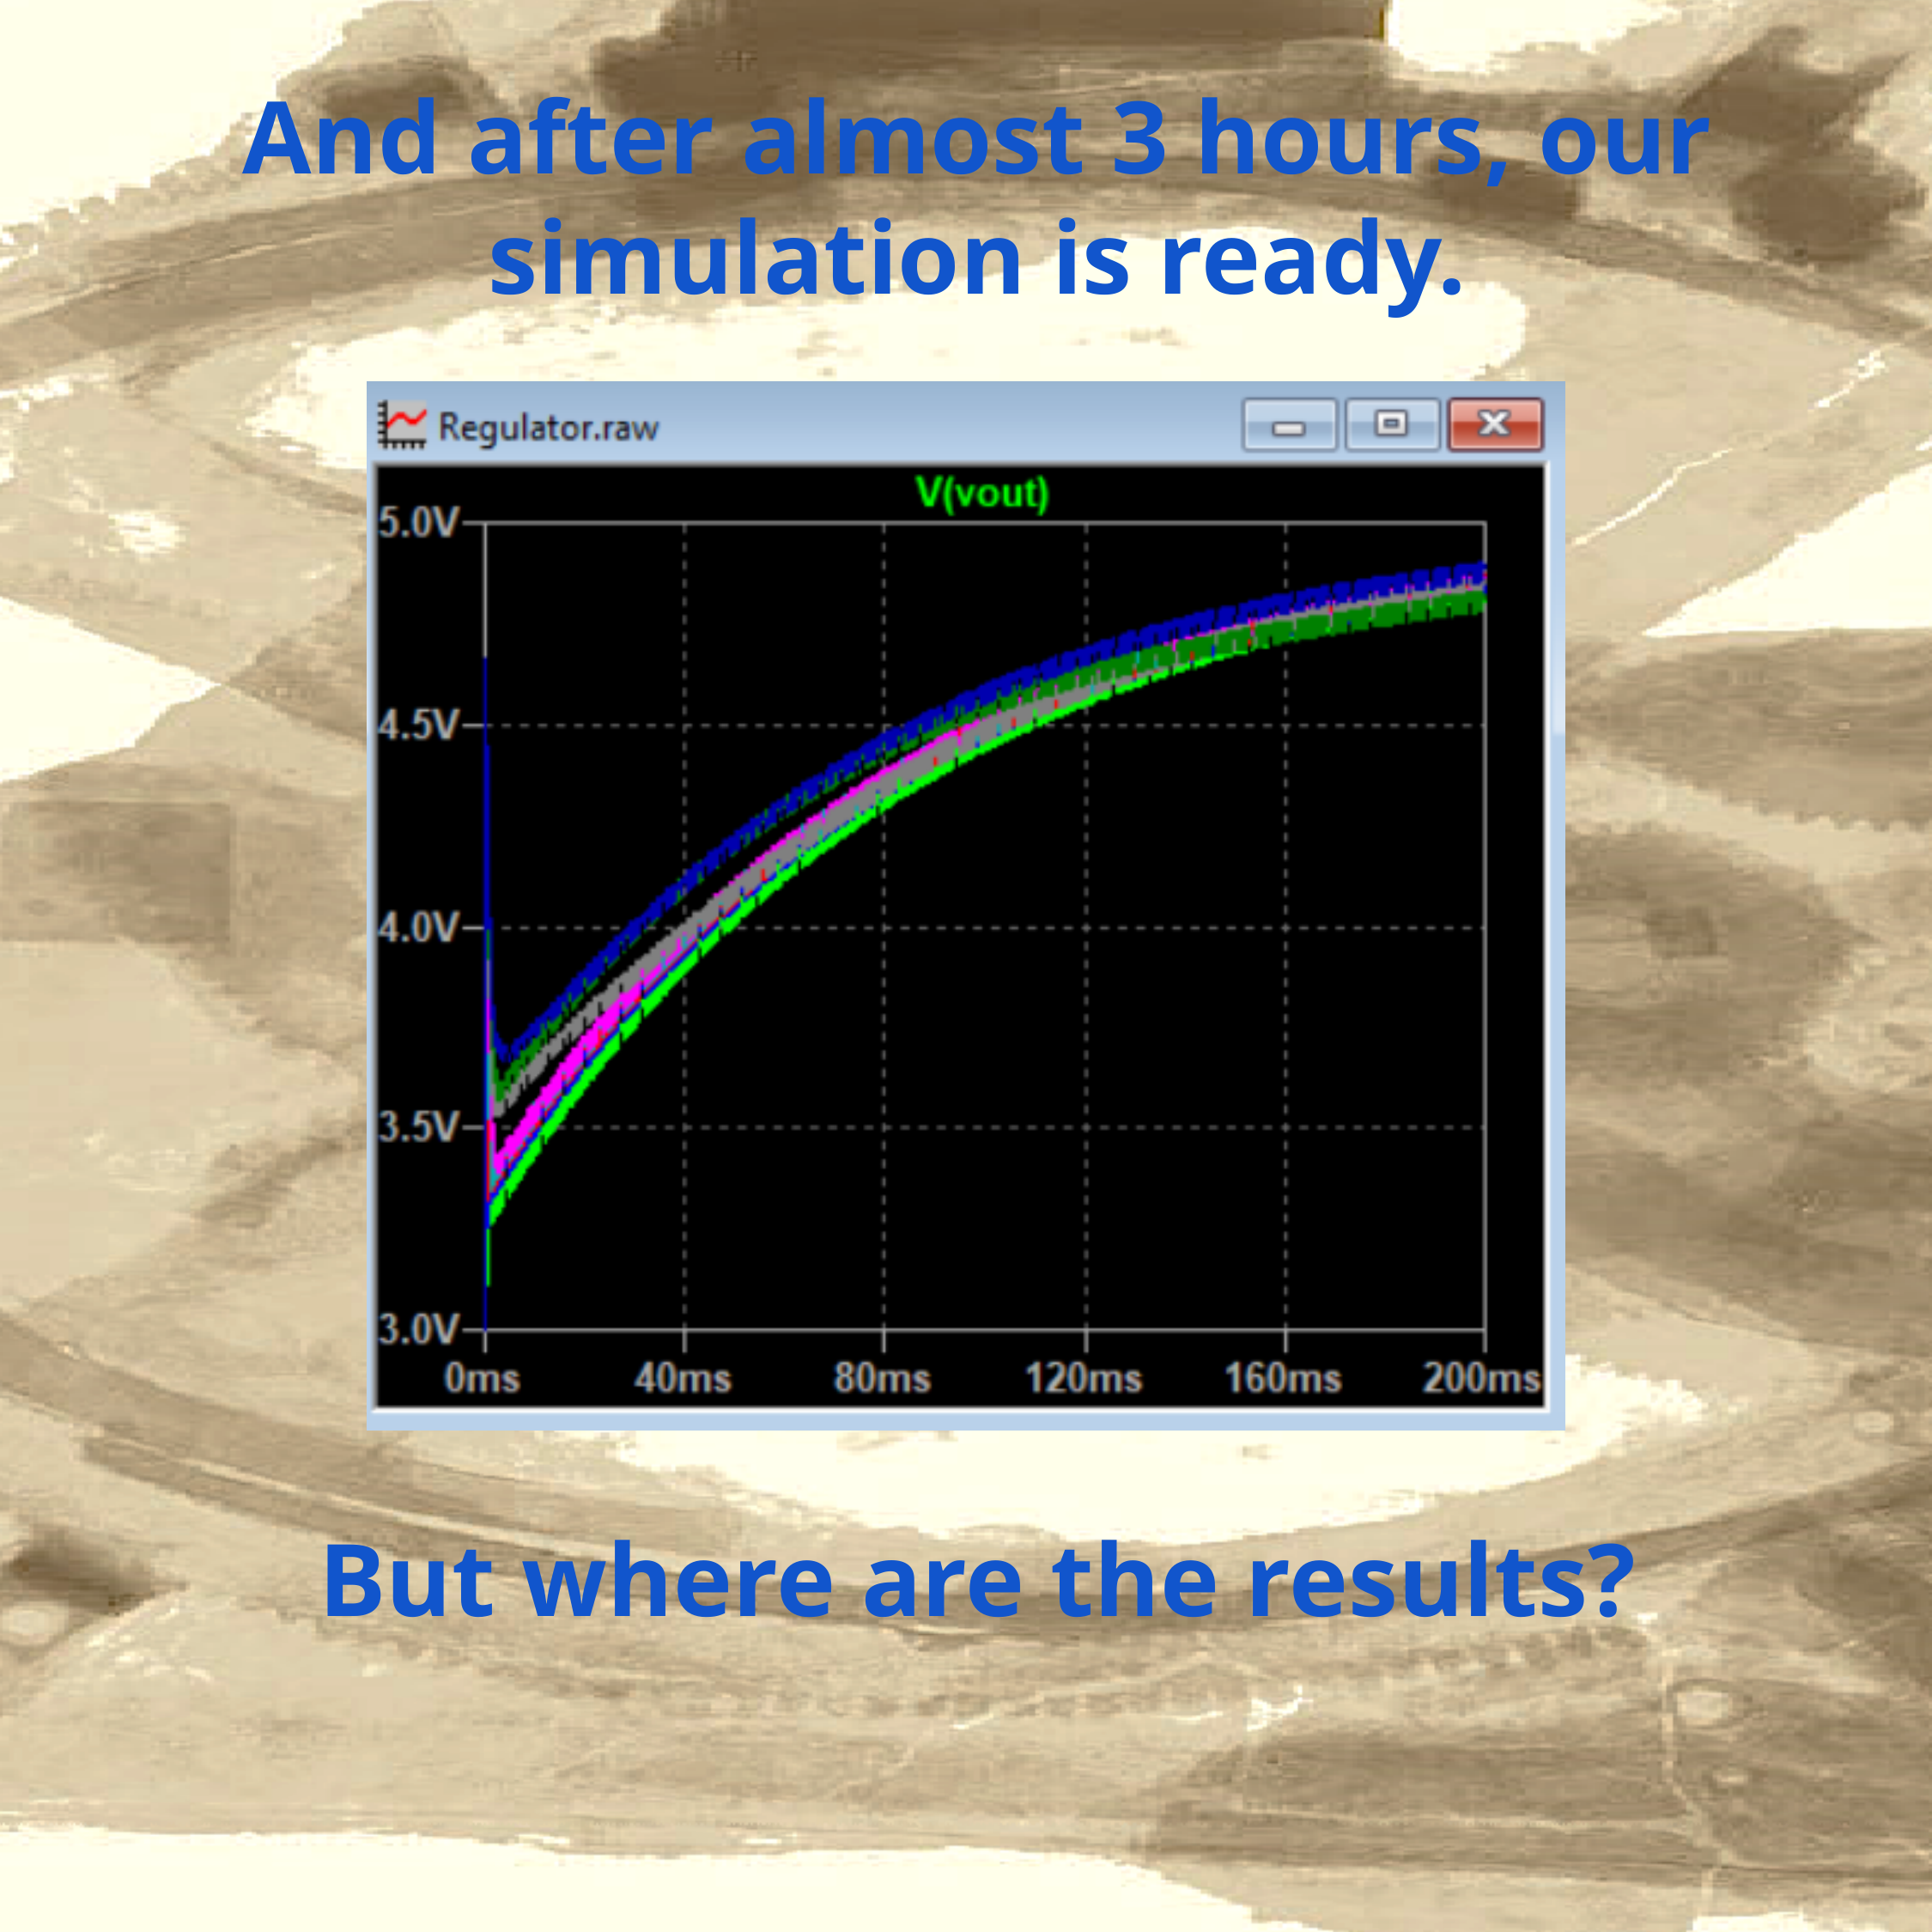

And after almost 3 hours, our simulation is ready.
But where are the results?